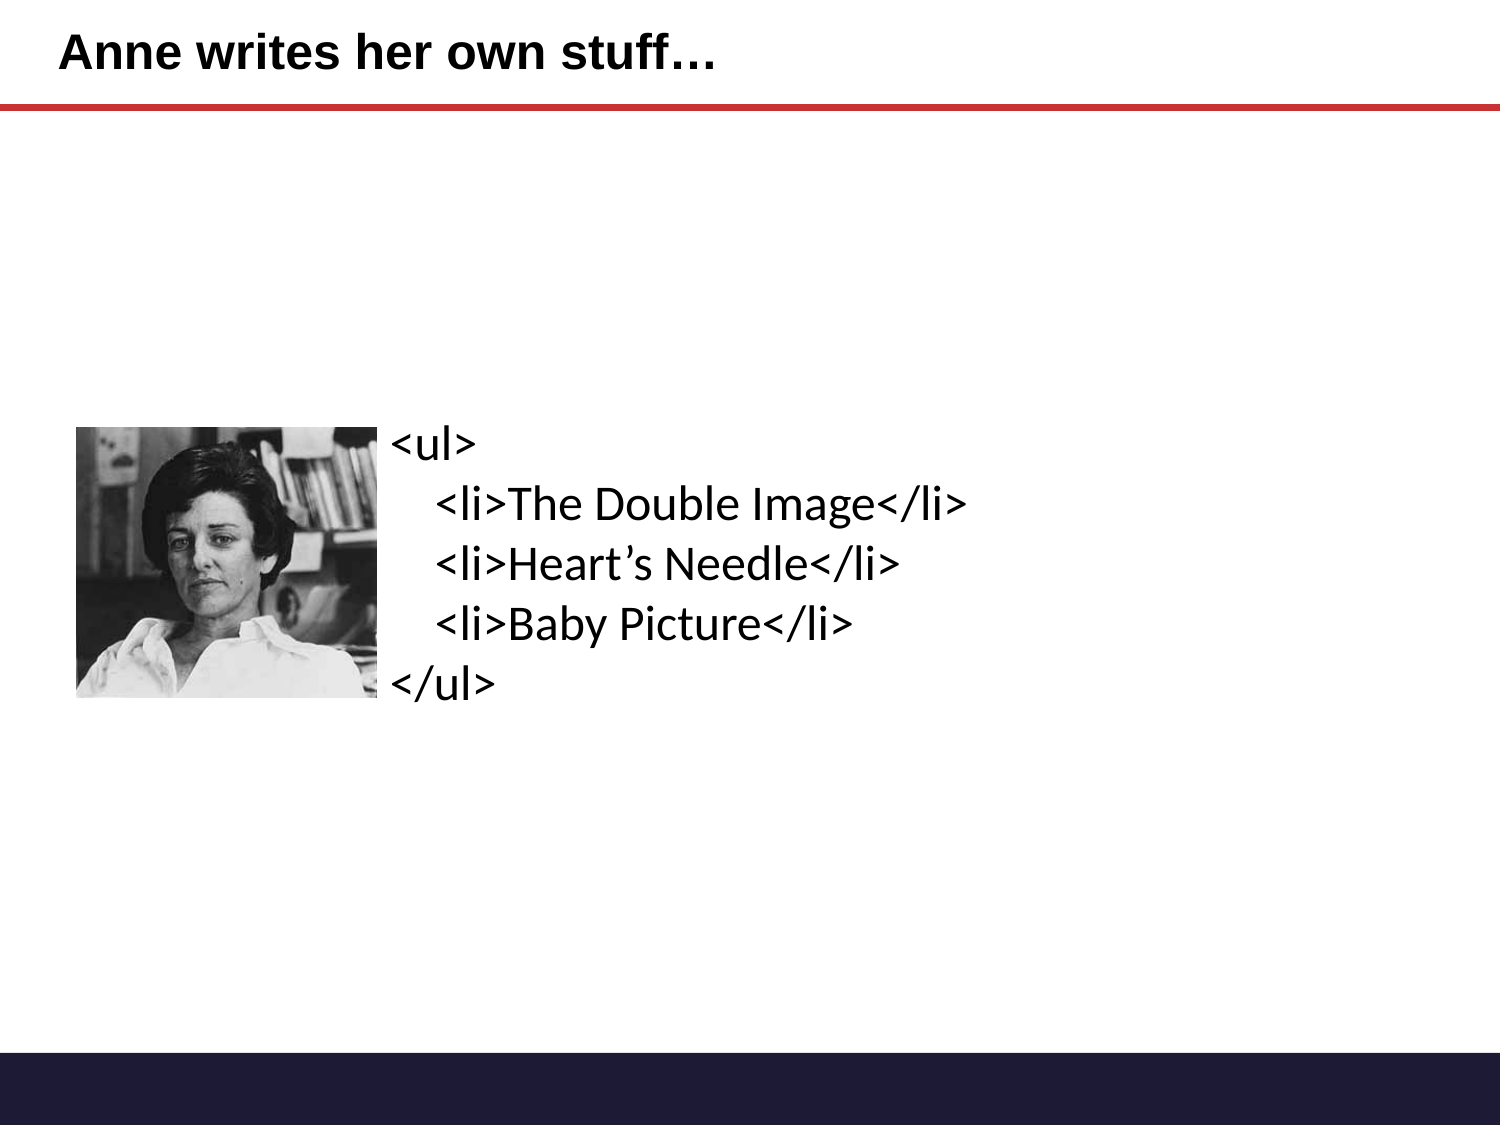

# Anne writes her own stuff…
<ul>
 <li>The Double Image</li>
 <li>Heart’s Needle</li>
 <li>Baby Picture</li>
</ul>